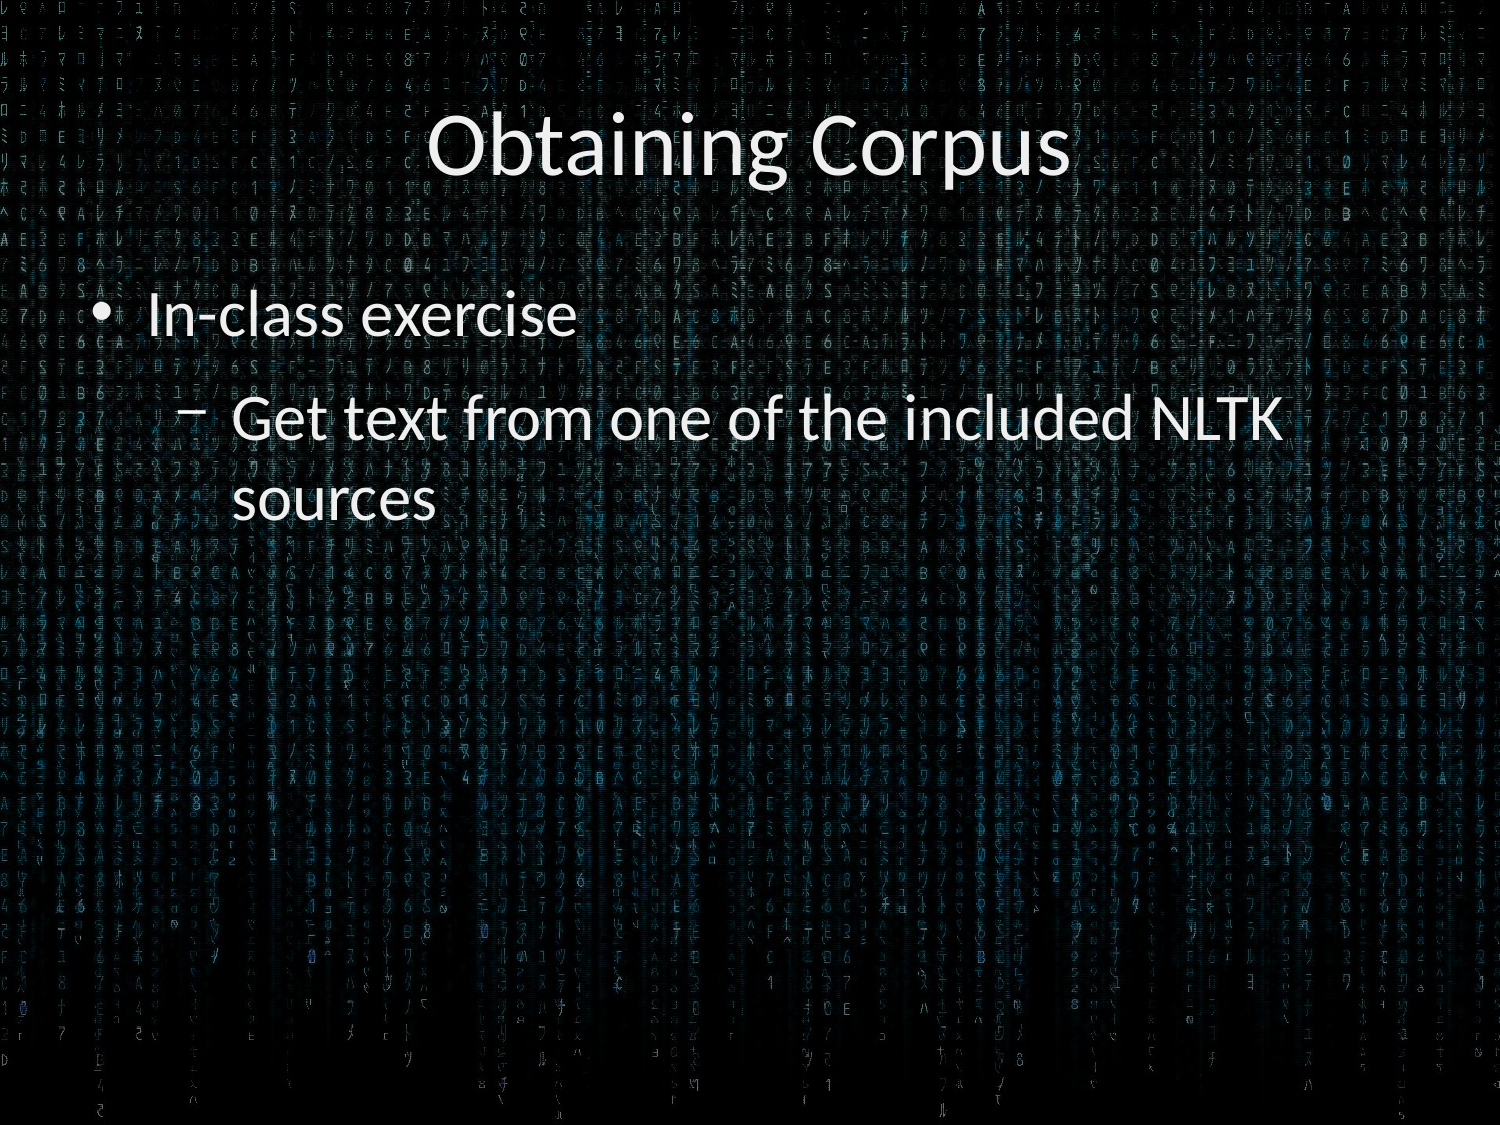

# Obtaining Corpus
In-class exercise
Get text from one of the included NLTK sources